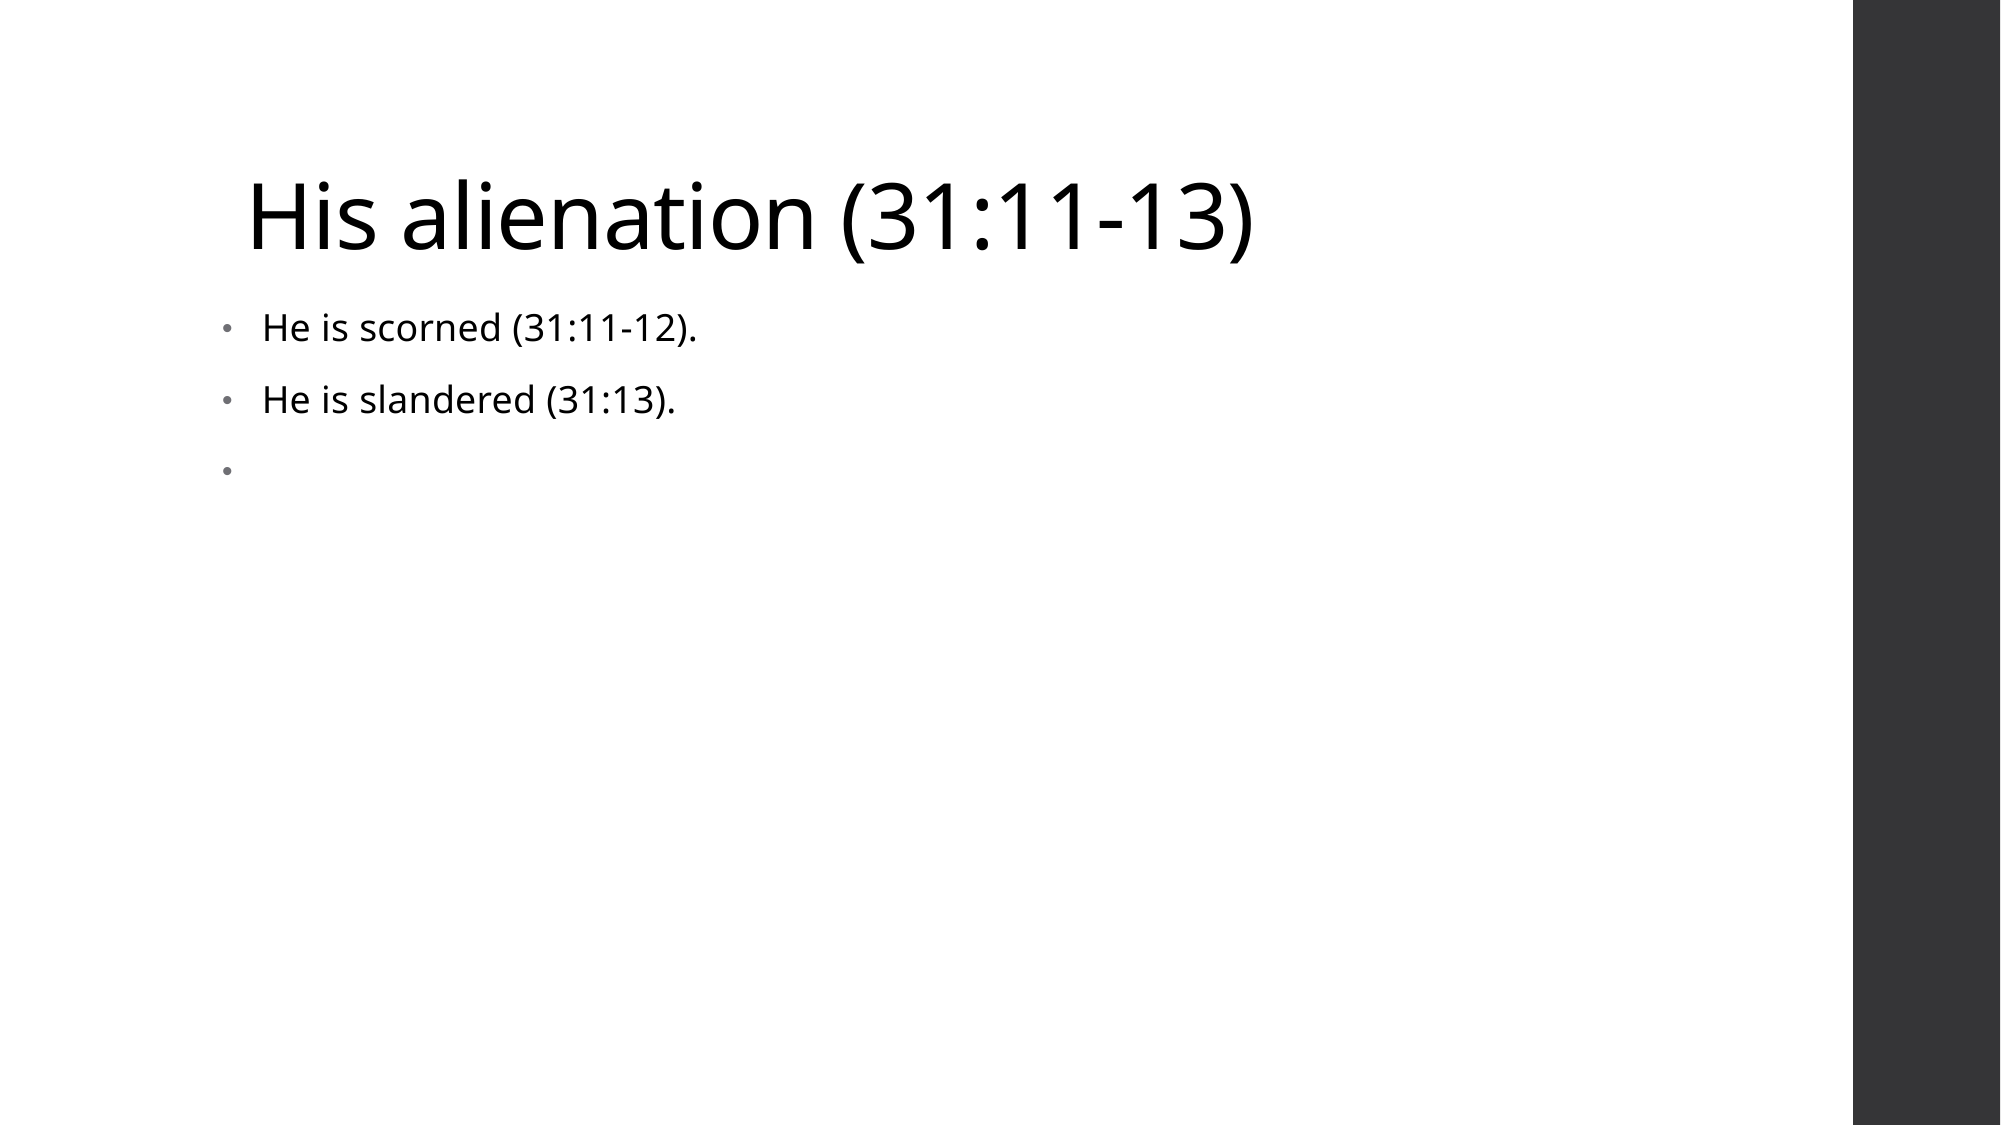

# His alienation (31:11-13)
 He is scorned (31:11-12).
 He is slandered (31:13).